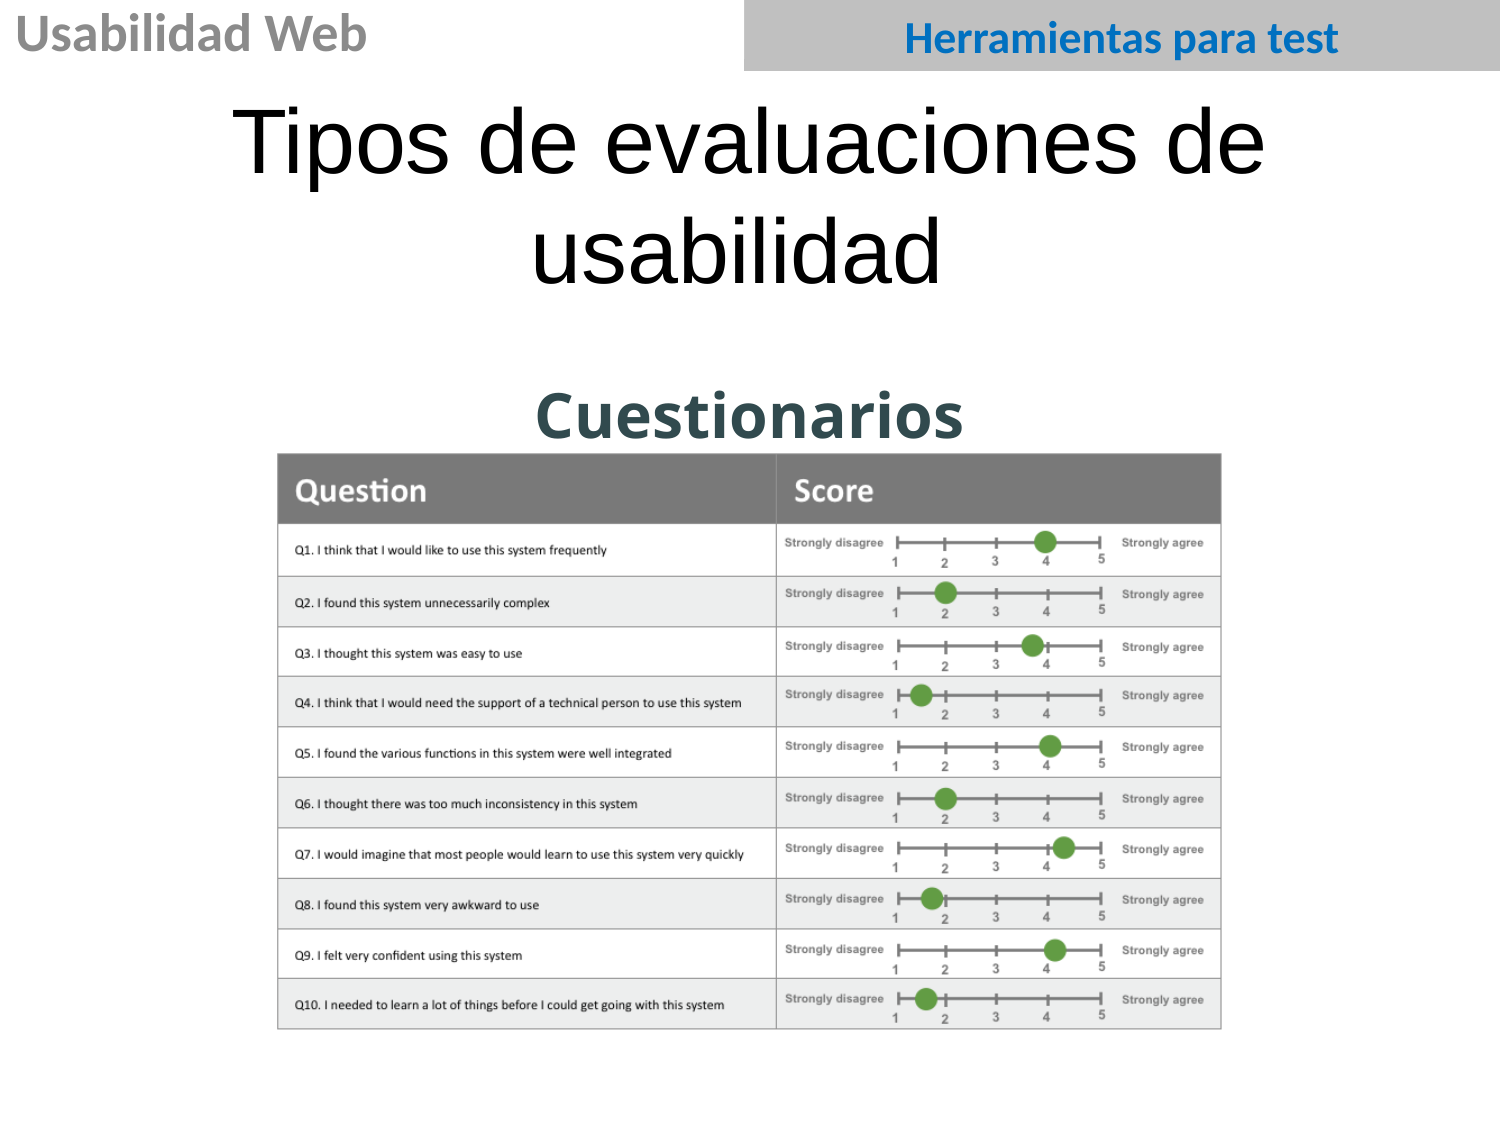

Usabilidad Web
# Herramientas para test
Tipos de evaluaciones de usabilidad
Cuestionarios